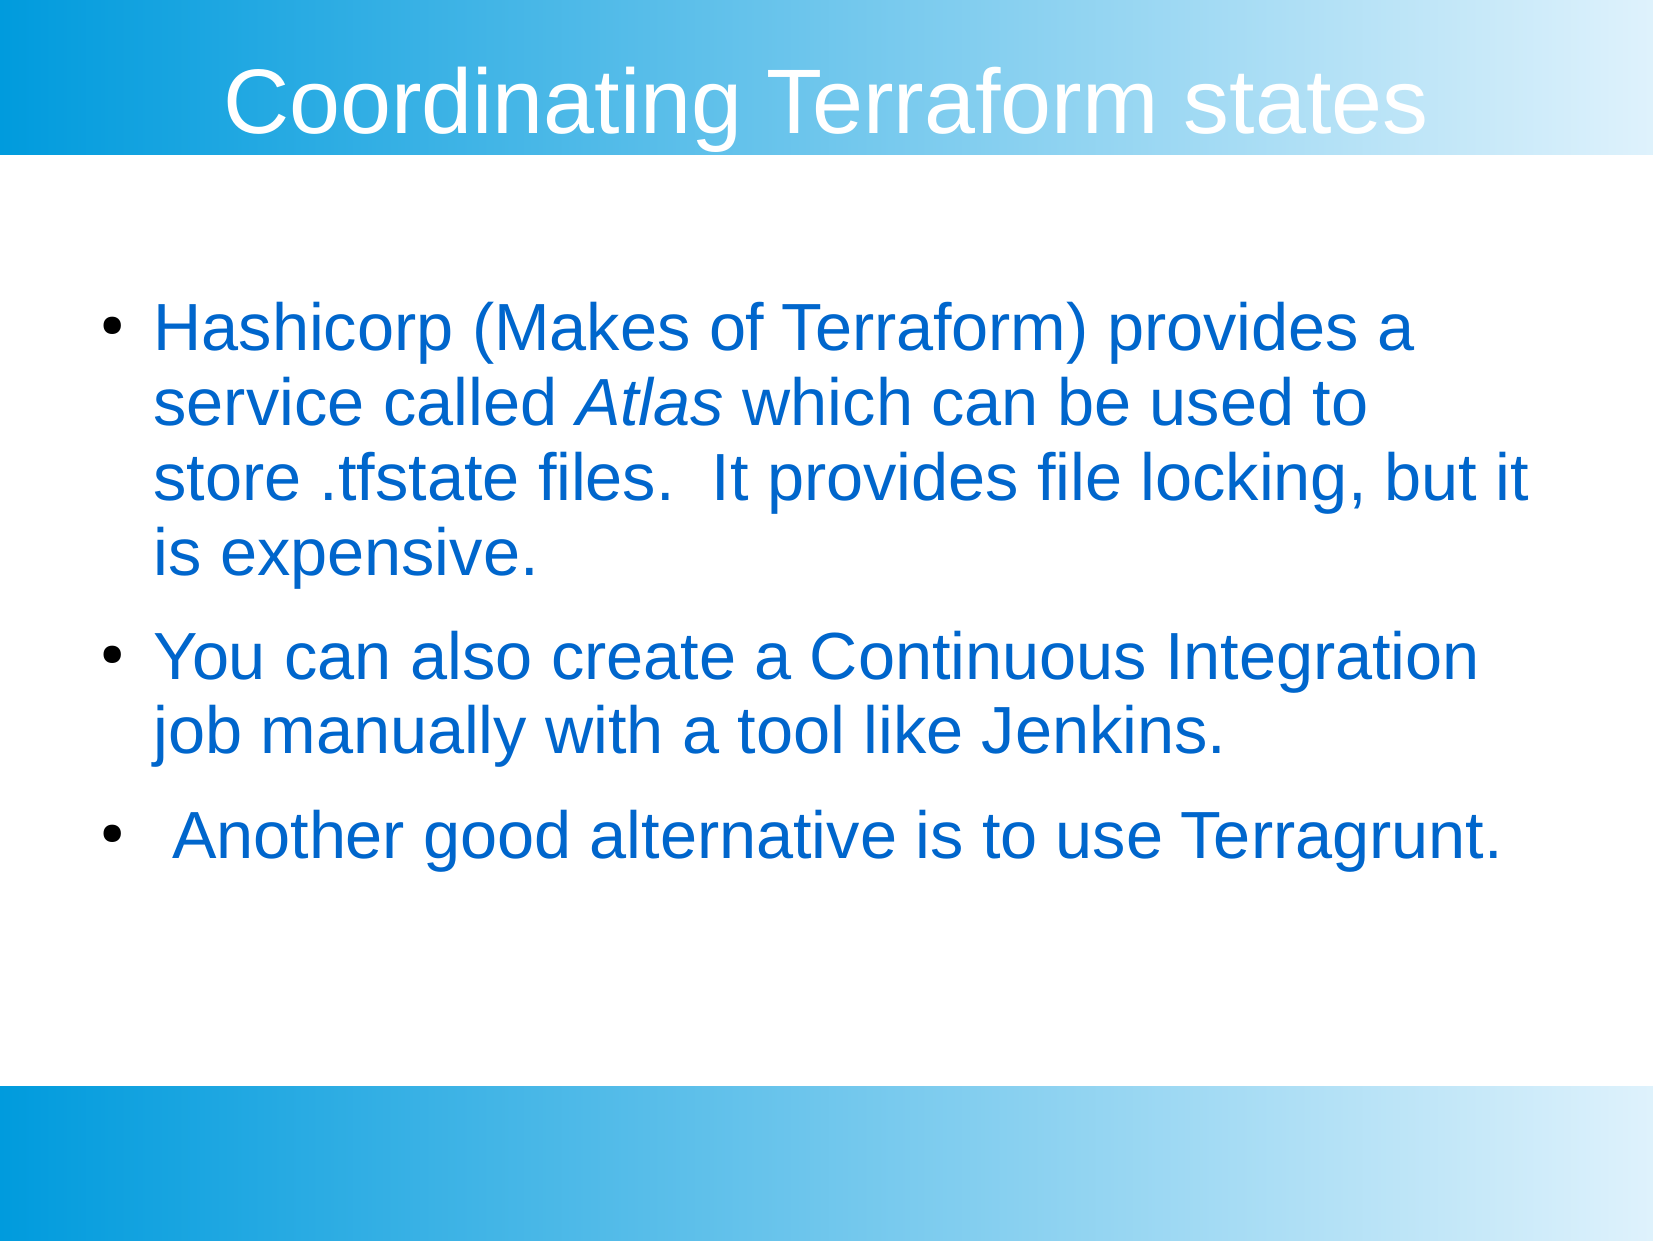

# Coordinating Terraform states
Hashicorp (Makes of Terraform) provides a service called Atlas which can be used to store .tfstate files. It provides file locking, but it is expensive.
You can also create a Continuous Integration job manually with a tool like Jenkins.
 Another good alternative is to use Terragrunt.